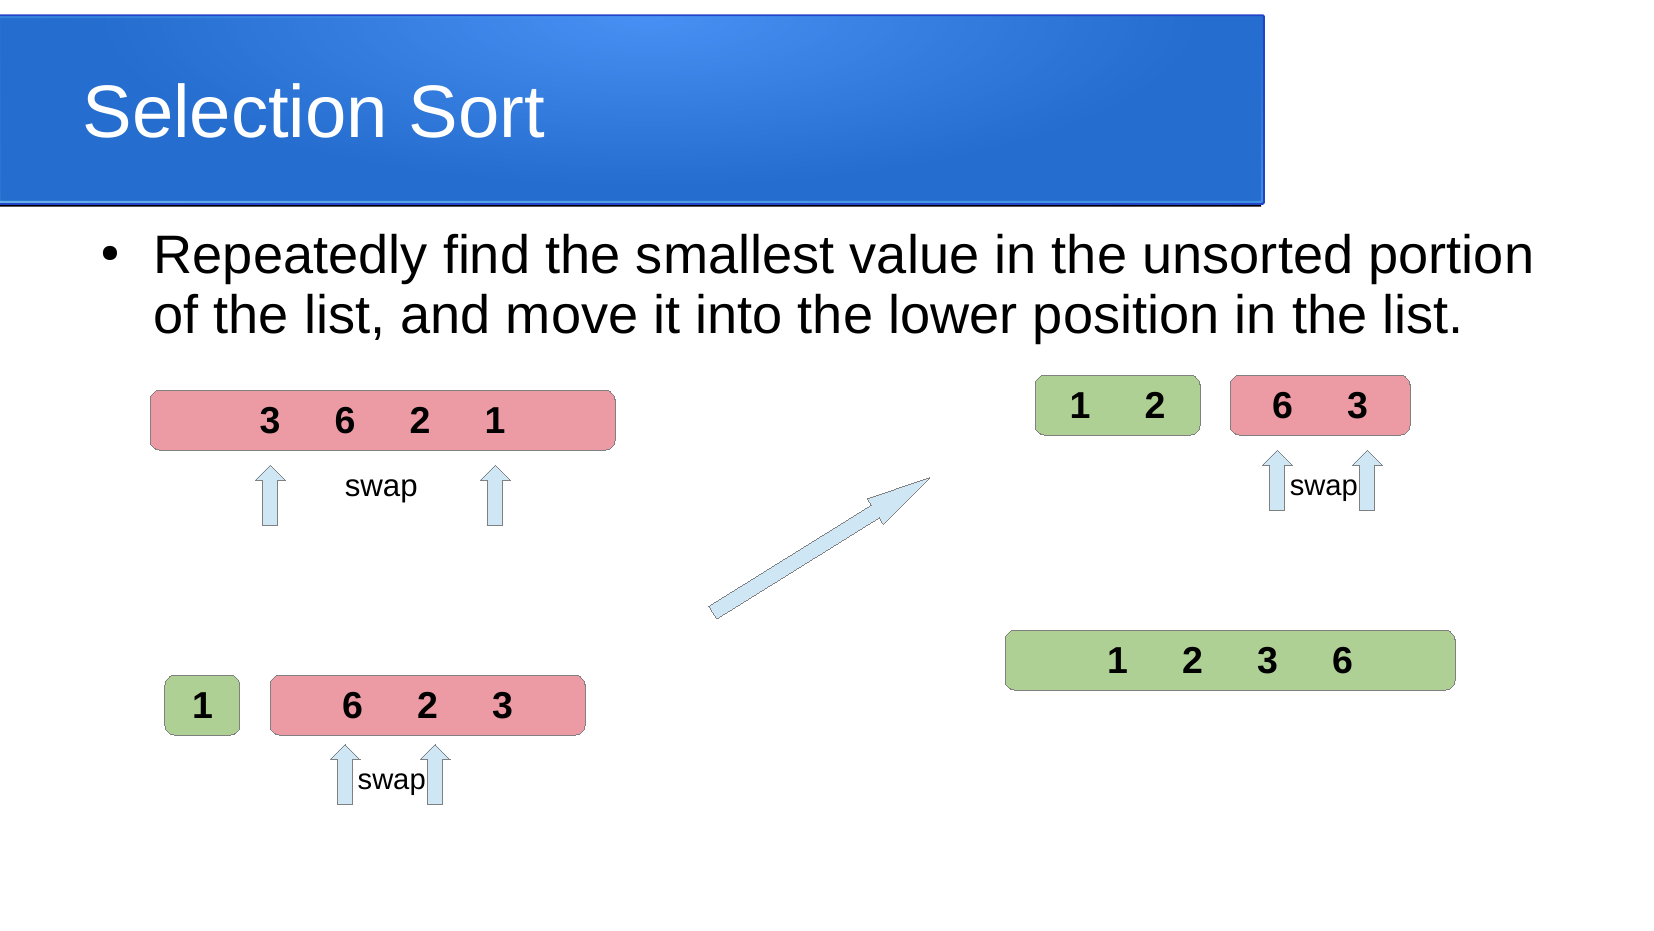

# Selection Sort
Repeatedly find the smallest value in the unsorted portion of the list, and move it into the lower position in the list.
1	2
6	3
3	6	2	1
swap
swap
1	2	3	6
1
6	2	3
swap